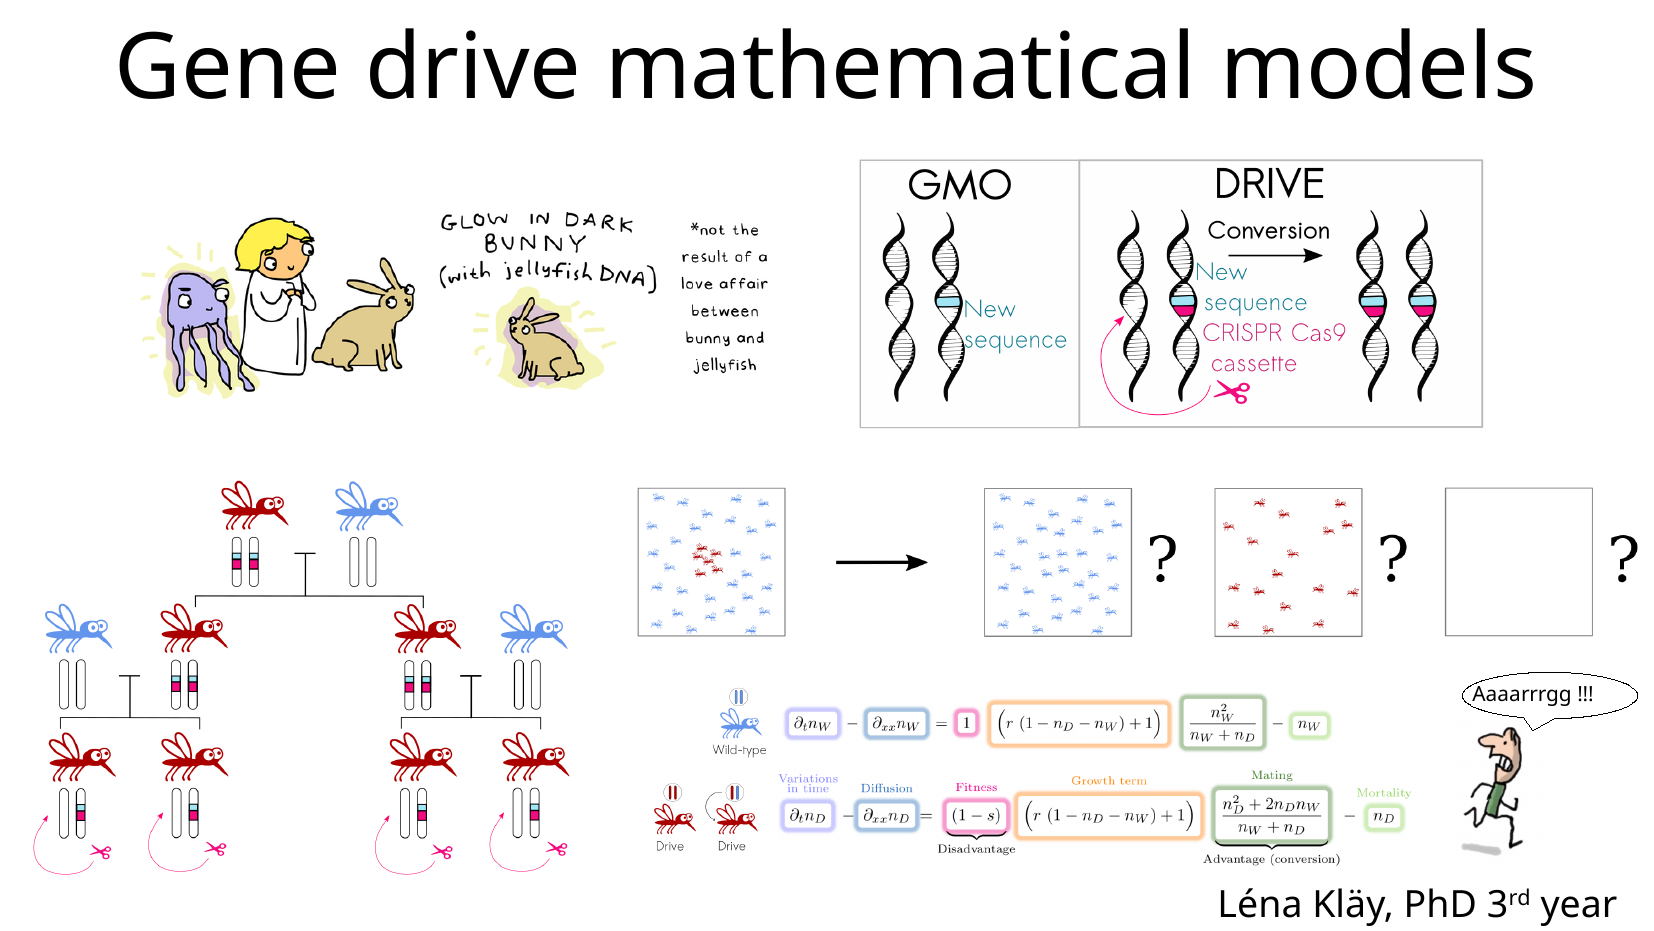

# Gene drive mathematical models
Aaaarrrgg !!!
Léna Kläy, PhD 3rd year